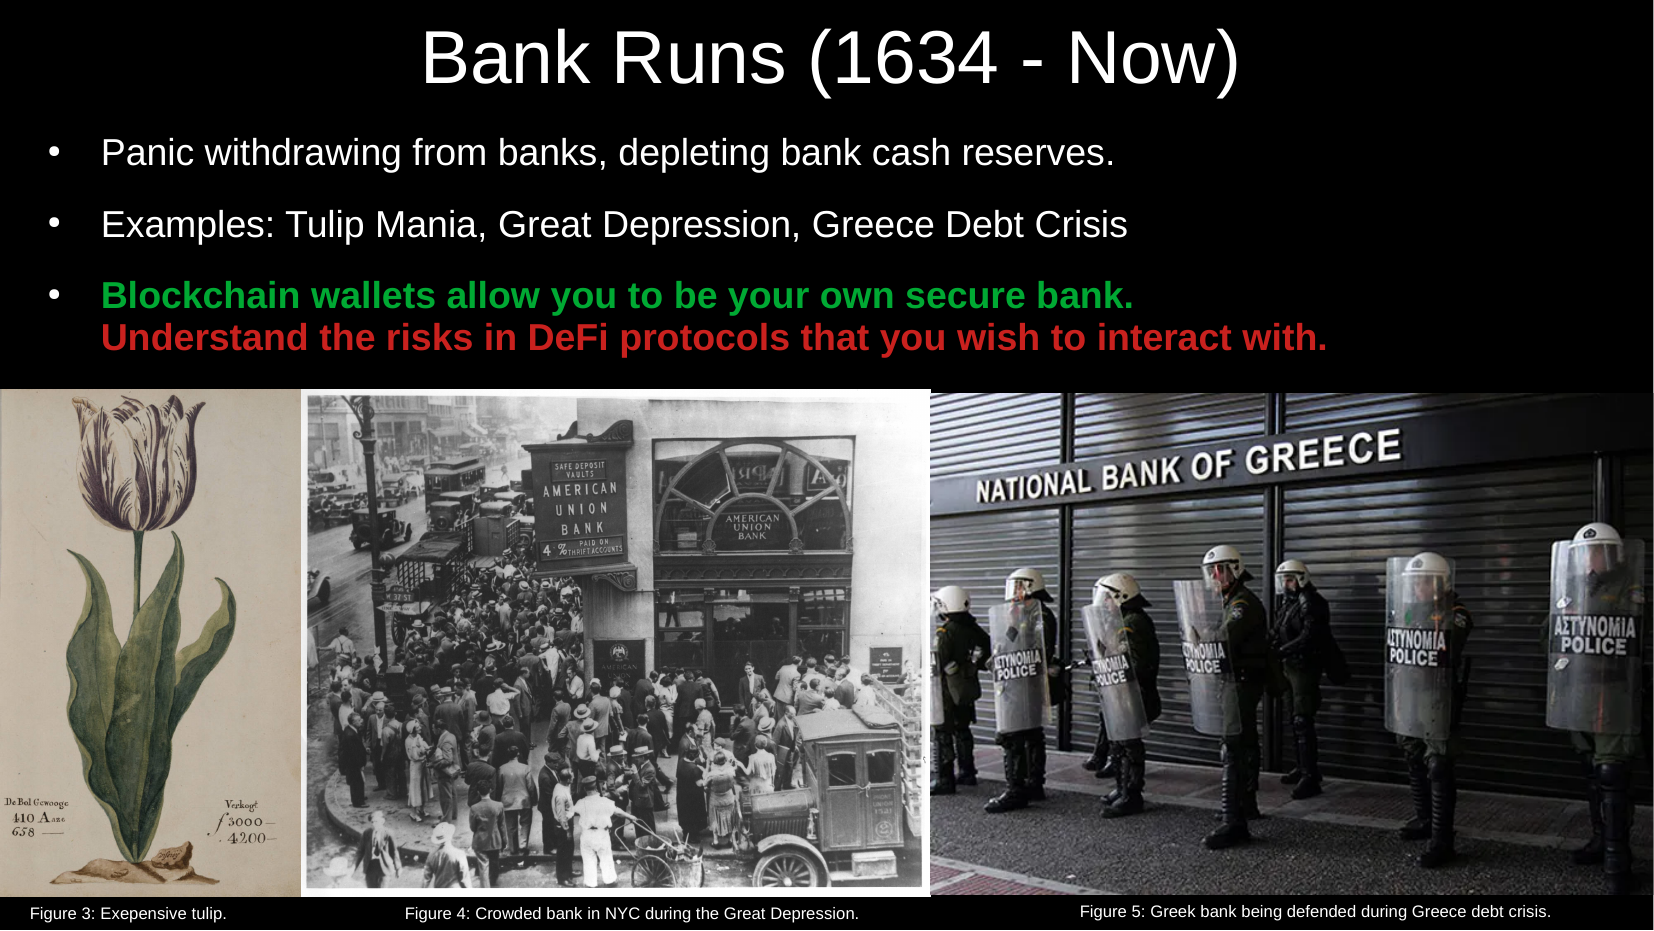

# Bank Runs (1634 - Now)
Panic withdrawing from banks, depleting bank cash reserves.
Examples: Tulip Mania, Great Depression, Greece Debt Crisis
Blockchain wallets allow you to be your own secure bank. 						Understand the risks in DeFi protocols that you wish to interact with.
Figure 5: Greek bank being defended during Greece debt crisis.
Figure 4: Crowded bank in NYC during the Great Depression.
Figure 3: Exepensive tulip.